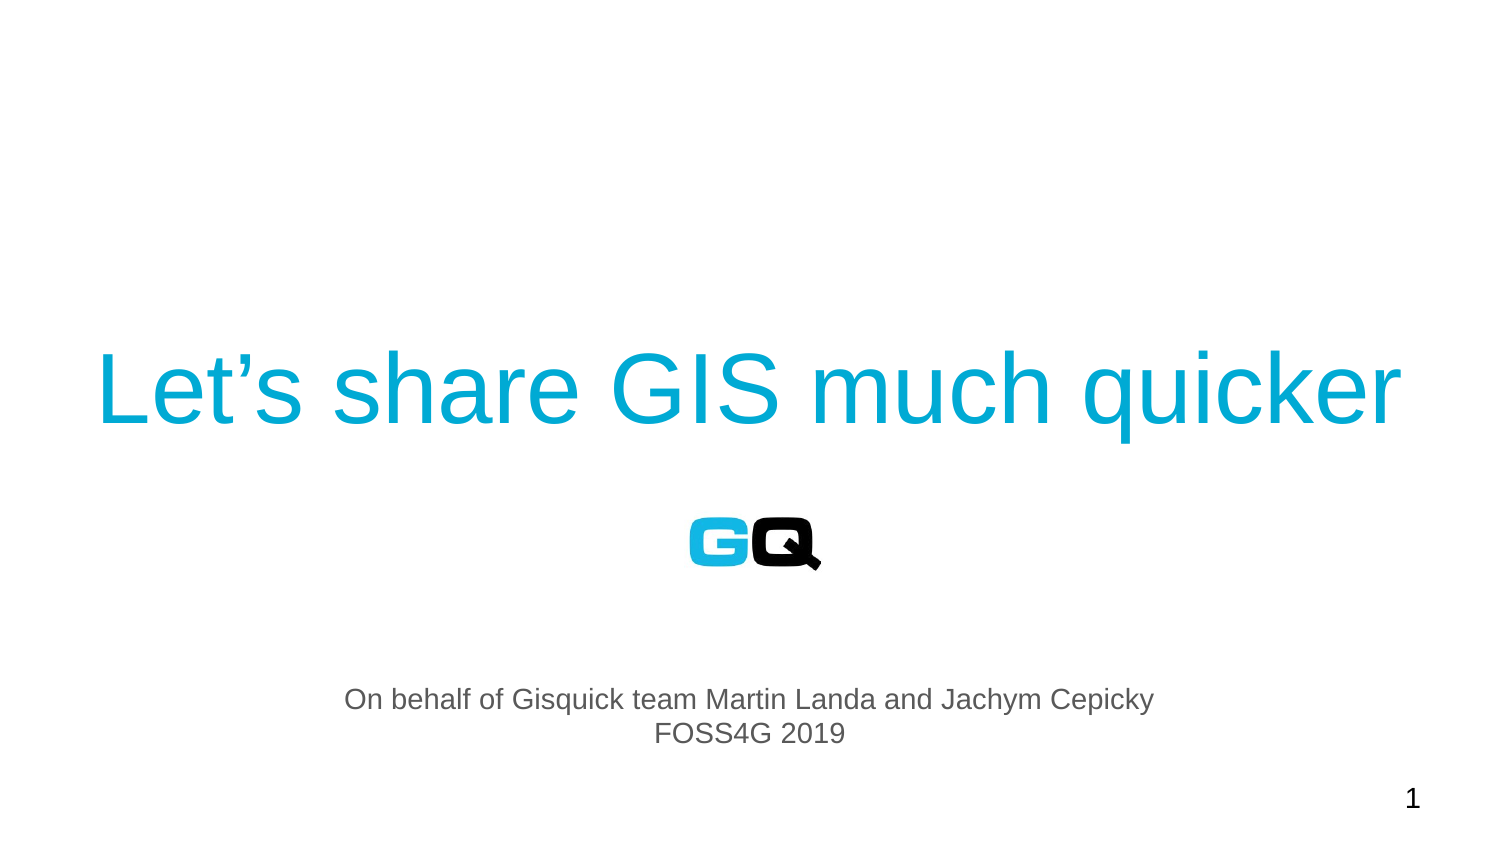

# Let’s share GIS much quicker
On behalf of Gisquick team Martin Landa and Jachym Cepicky
FOSS4G 2019